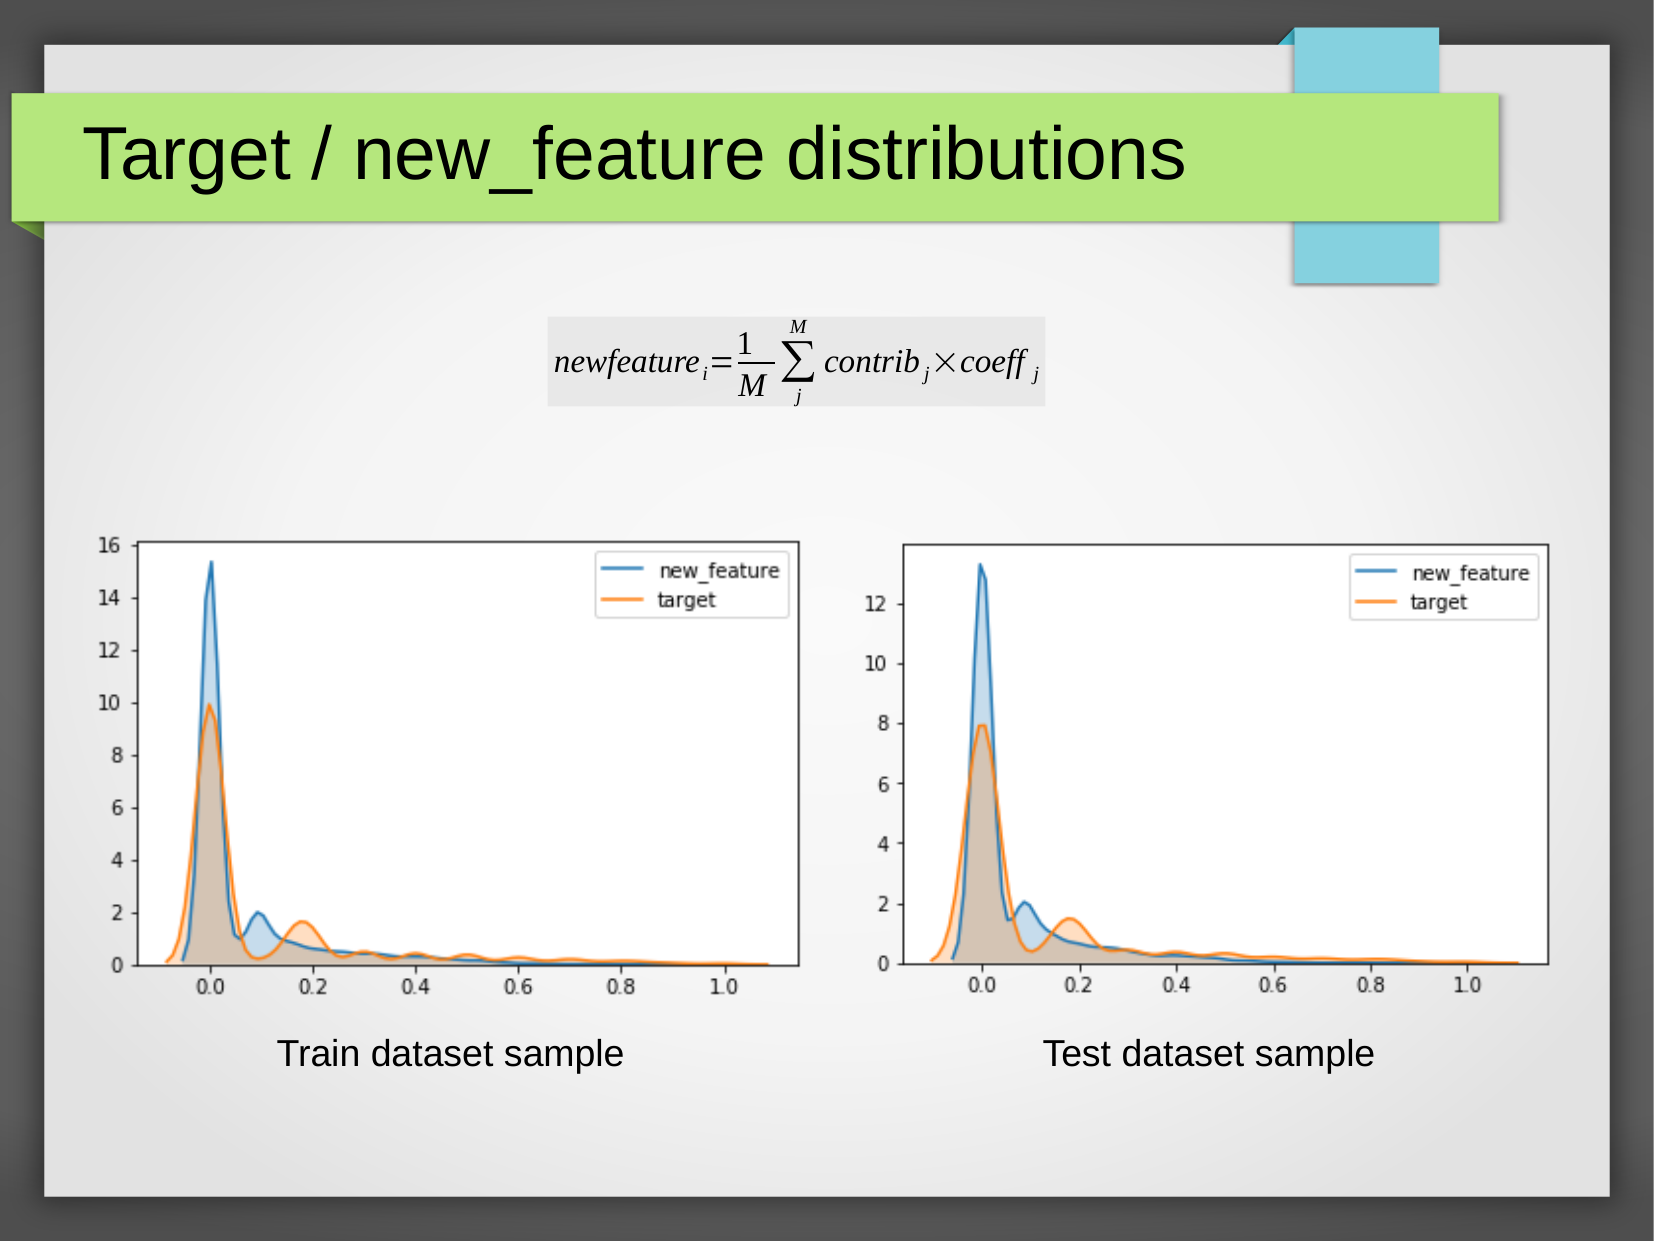

# Target / new_feature distributions
Train dataset sample
Test dataset sample